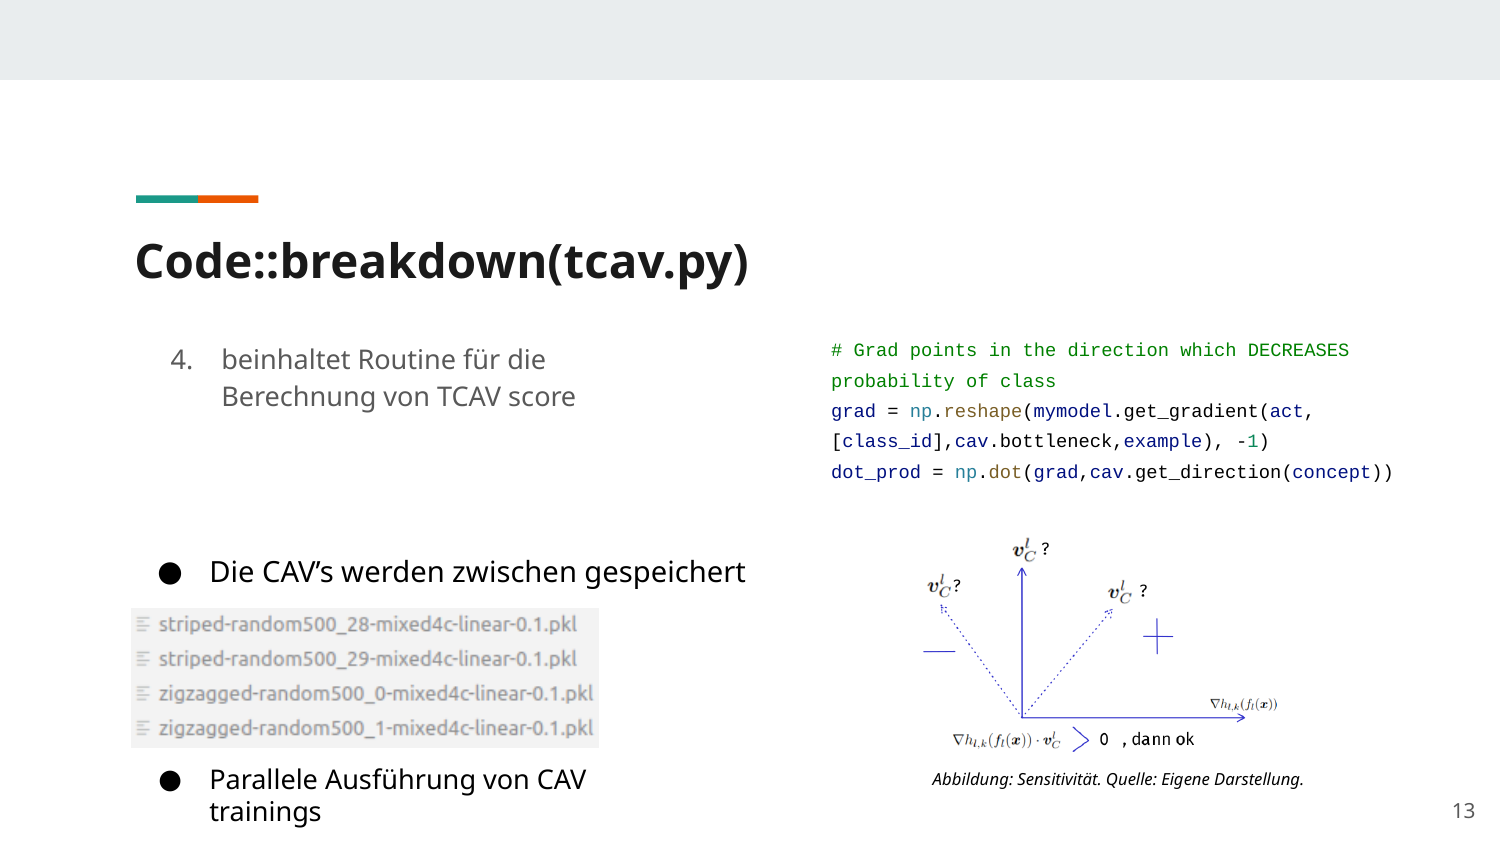

# Code::breakdown(tcav.py)
# Grad points in the direction which DECREASES probability of class
grad = np.reshape(mymodel.get_gradient(act, [class_id],cav.bottleneck,example), -1)
dot_prod = np.dot(grad,cav.get_direction(concept))
beinhaltet Routine für die Berechnung von TCAV score
Die CAV’s werden zwischen gespeichert
Parallele Ausführung von CAV trainings
Abbildung: Sensitivität. Quelle: Eigene Darstellung.